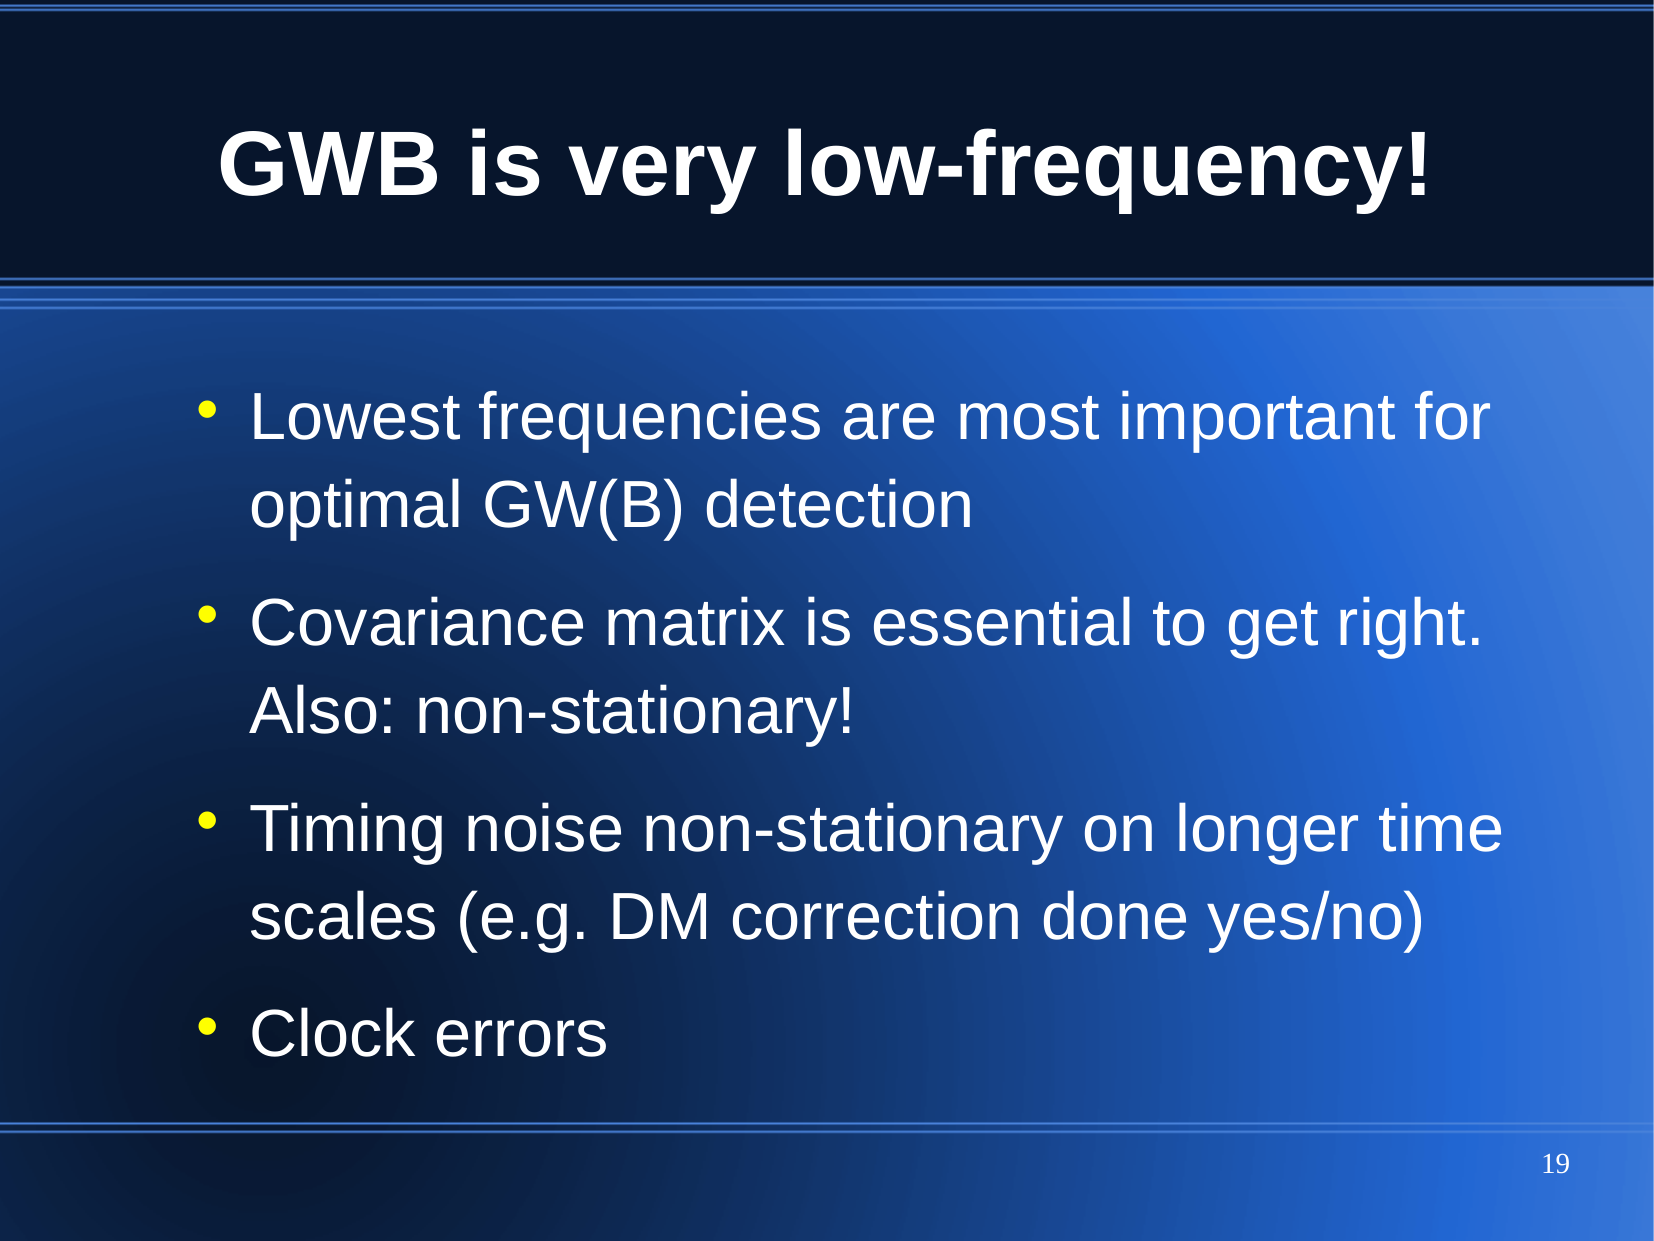

# GWB is very low-frequency!
Lowest frequencies are most important for optimal GW(B) detection
Covariance matrix is essential to get right. Also: non-stationary!
Timing noise non-stationary on longer time scales (e.g. DM correction done yes/no)
Clock errors
19